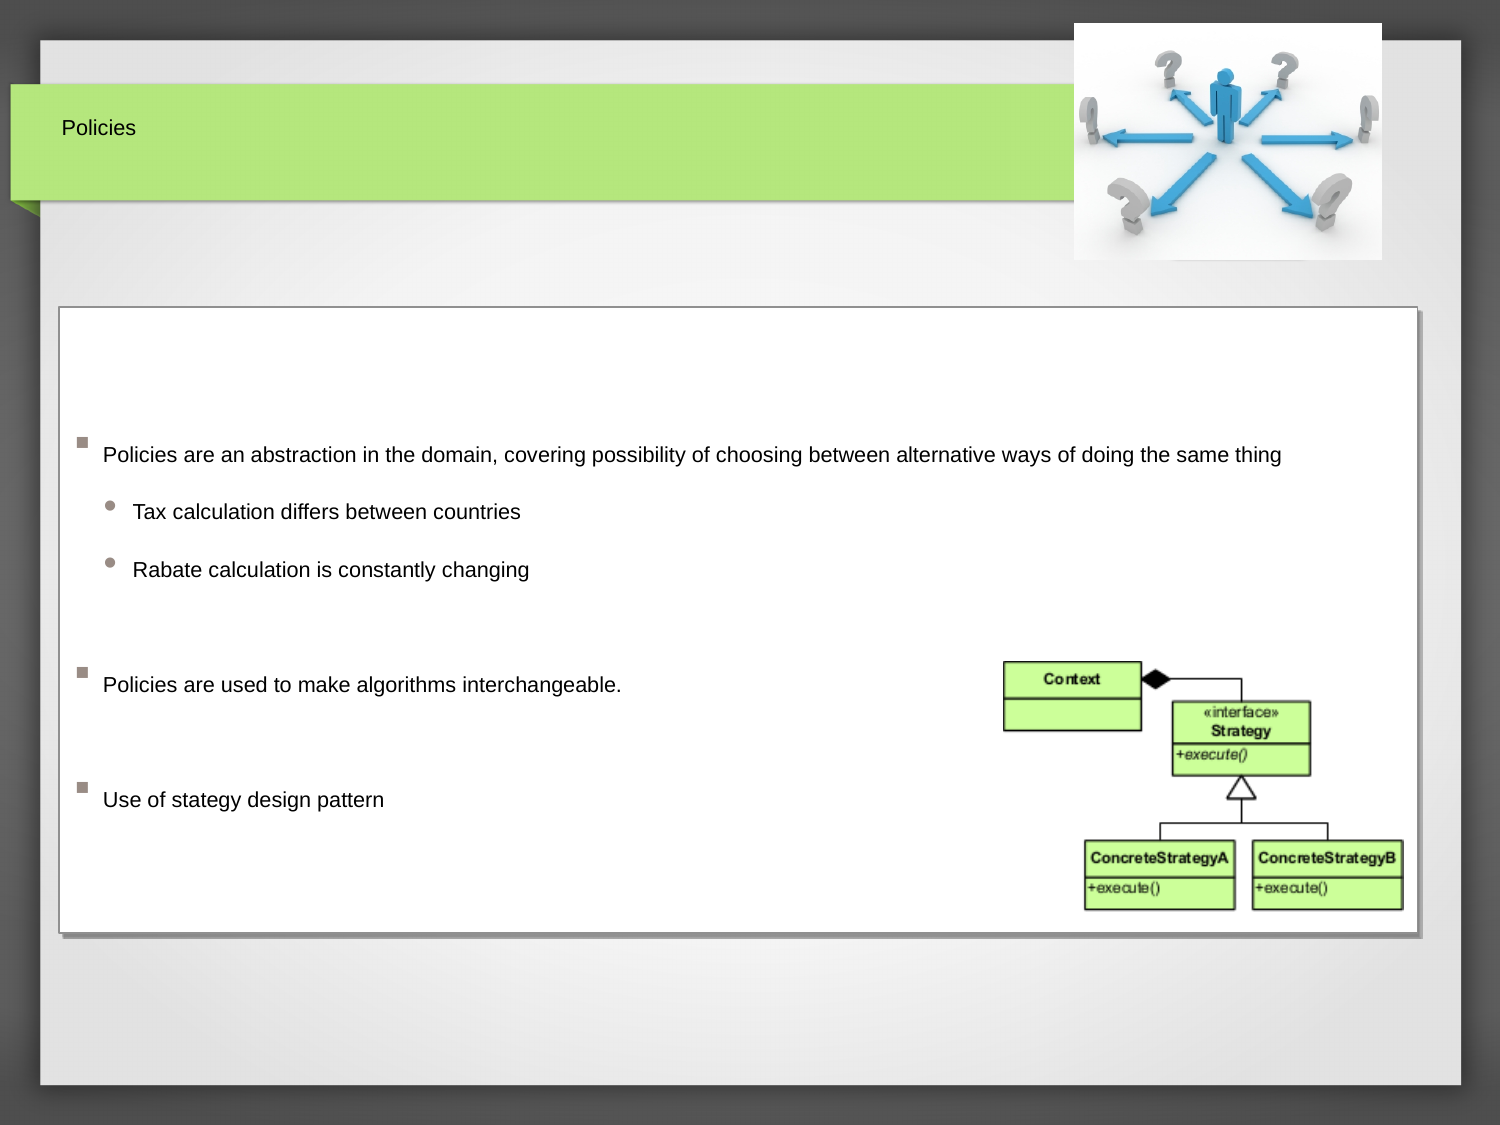

Policies
Policies are an abstraction in the domain, covering possibility of choosing between alternative ways of doing the same thing
Tax calculation differs between countries
Rabate calculation is constantly changing
Policies are used to make algorithms interchangeable.
Use of stategy design pattern